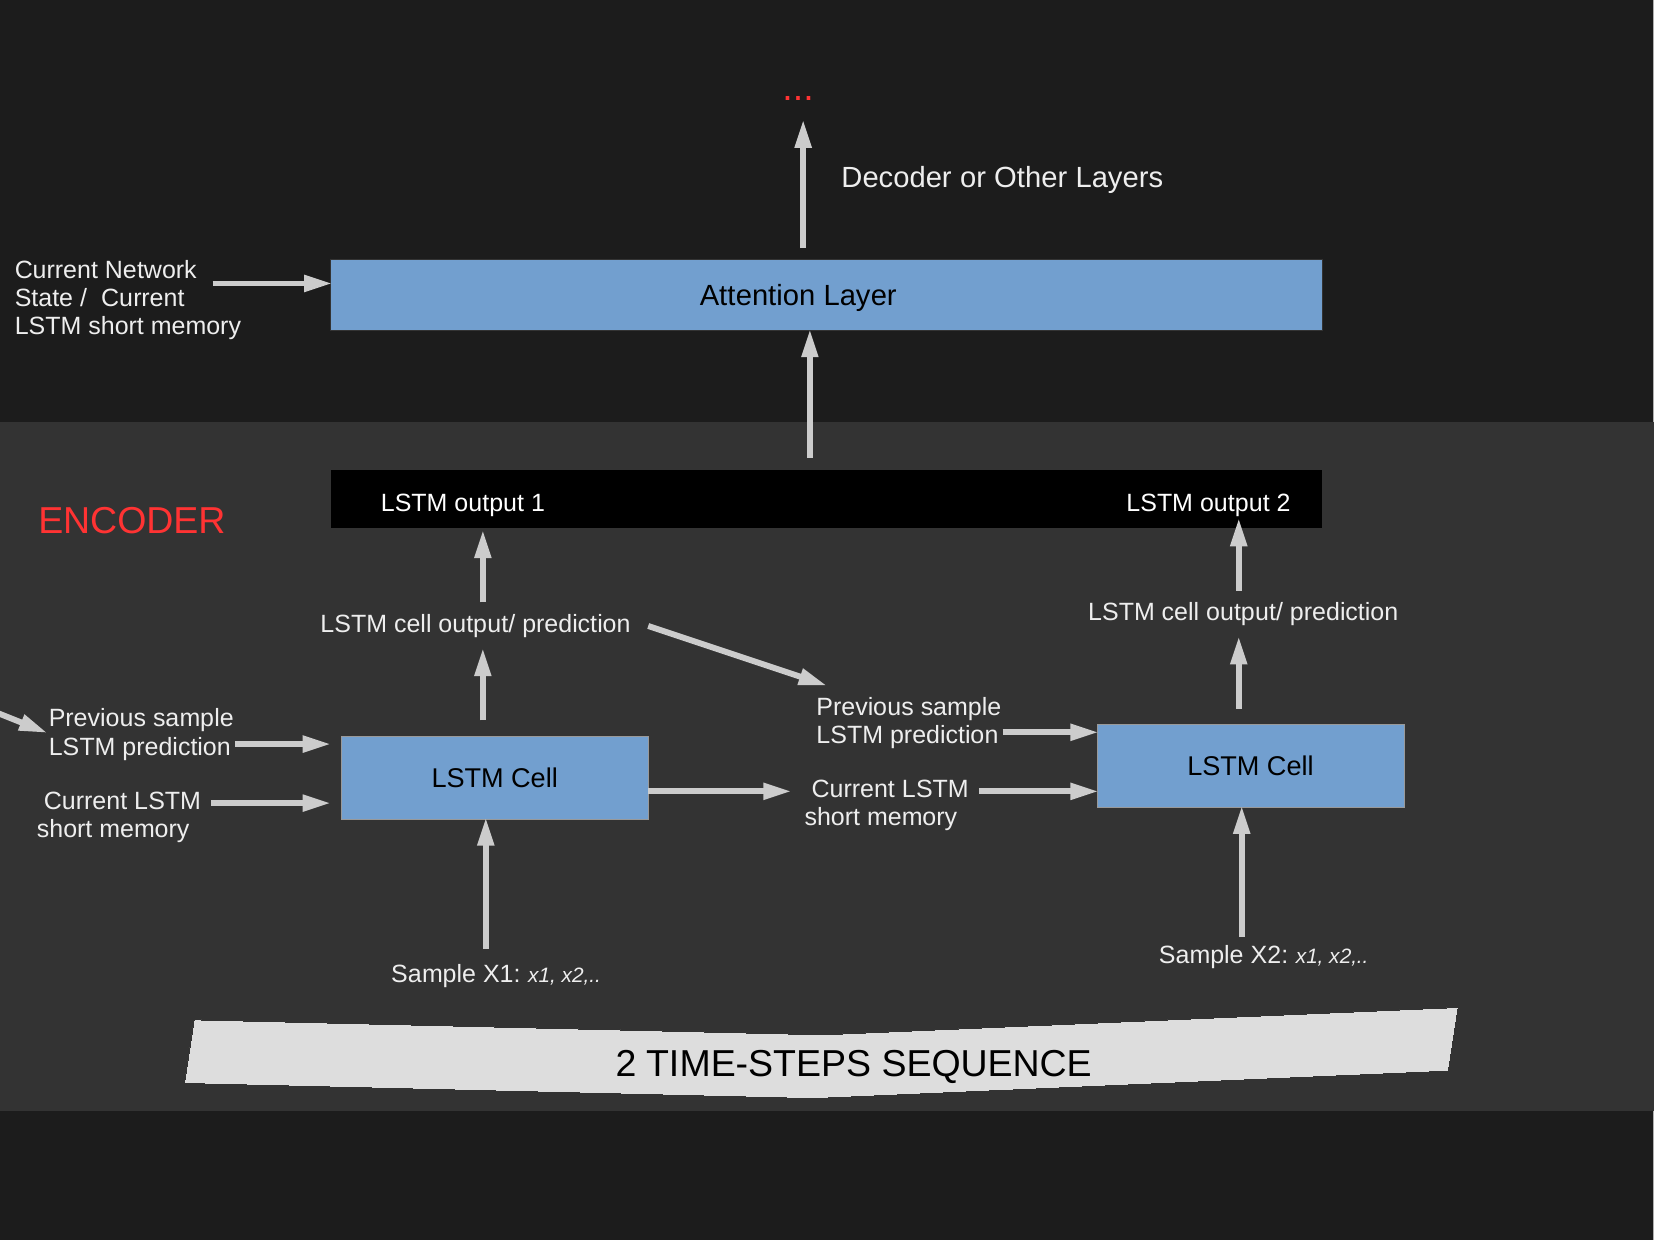

...
Decoder or Other Layers
Current Network State / Current LSTM short memory
Attention Layer
LSTM output 1
LSTM output 2
ENCODER
LSTM cell output/ prediction
LSTM cell output/ prediction
Previous sample LSTM prediction
Previous sample LSTM prediction
LSTM Cell
LSTM Cell
 Current LSTM short memory
 Current LSTM short memory
Sample X2: x1, x2,..
Sample X1: x1, x2,..
2 TIME-STEPS SEQUENCE